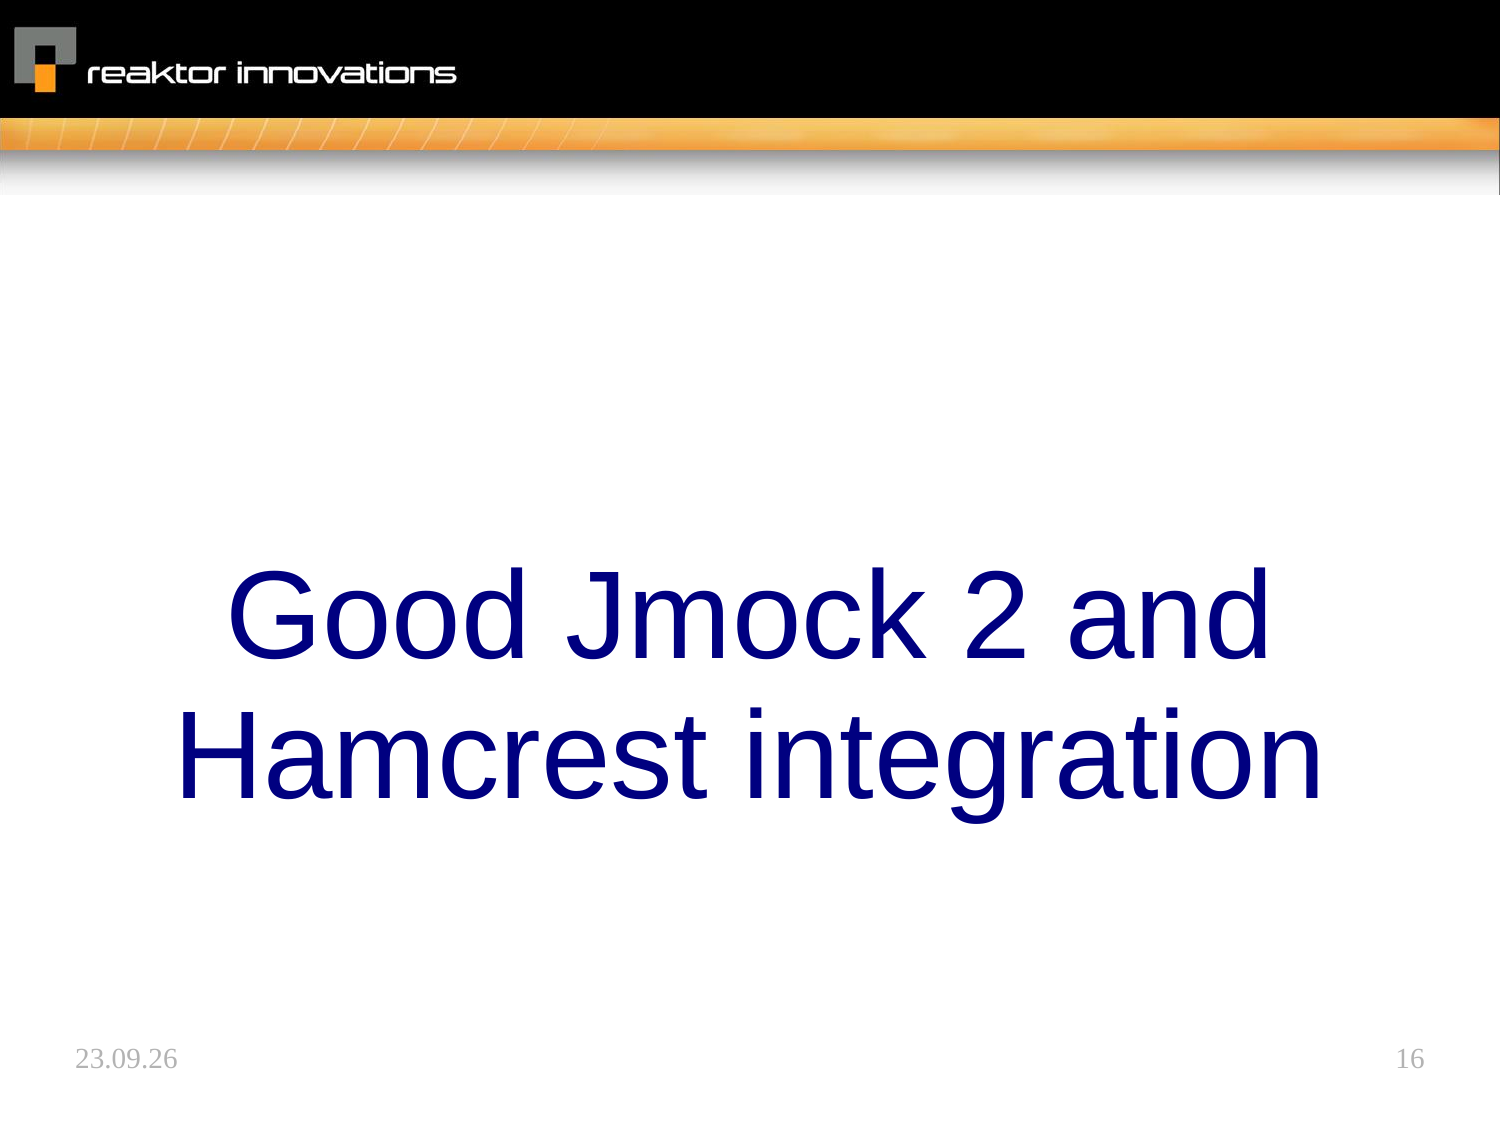

#
Good Jmock 2 and Hamcrest integration
16